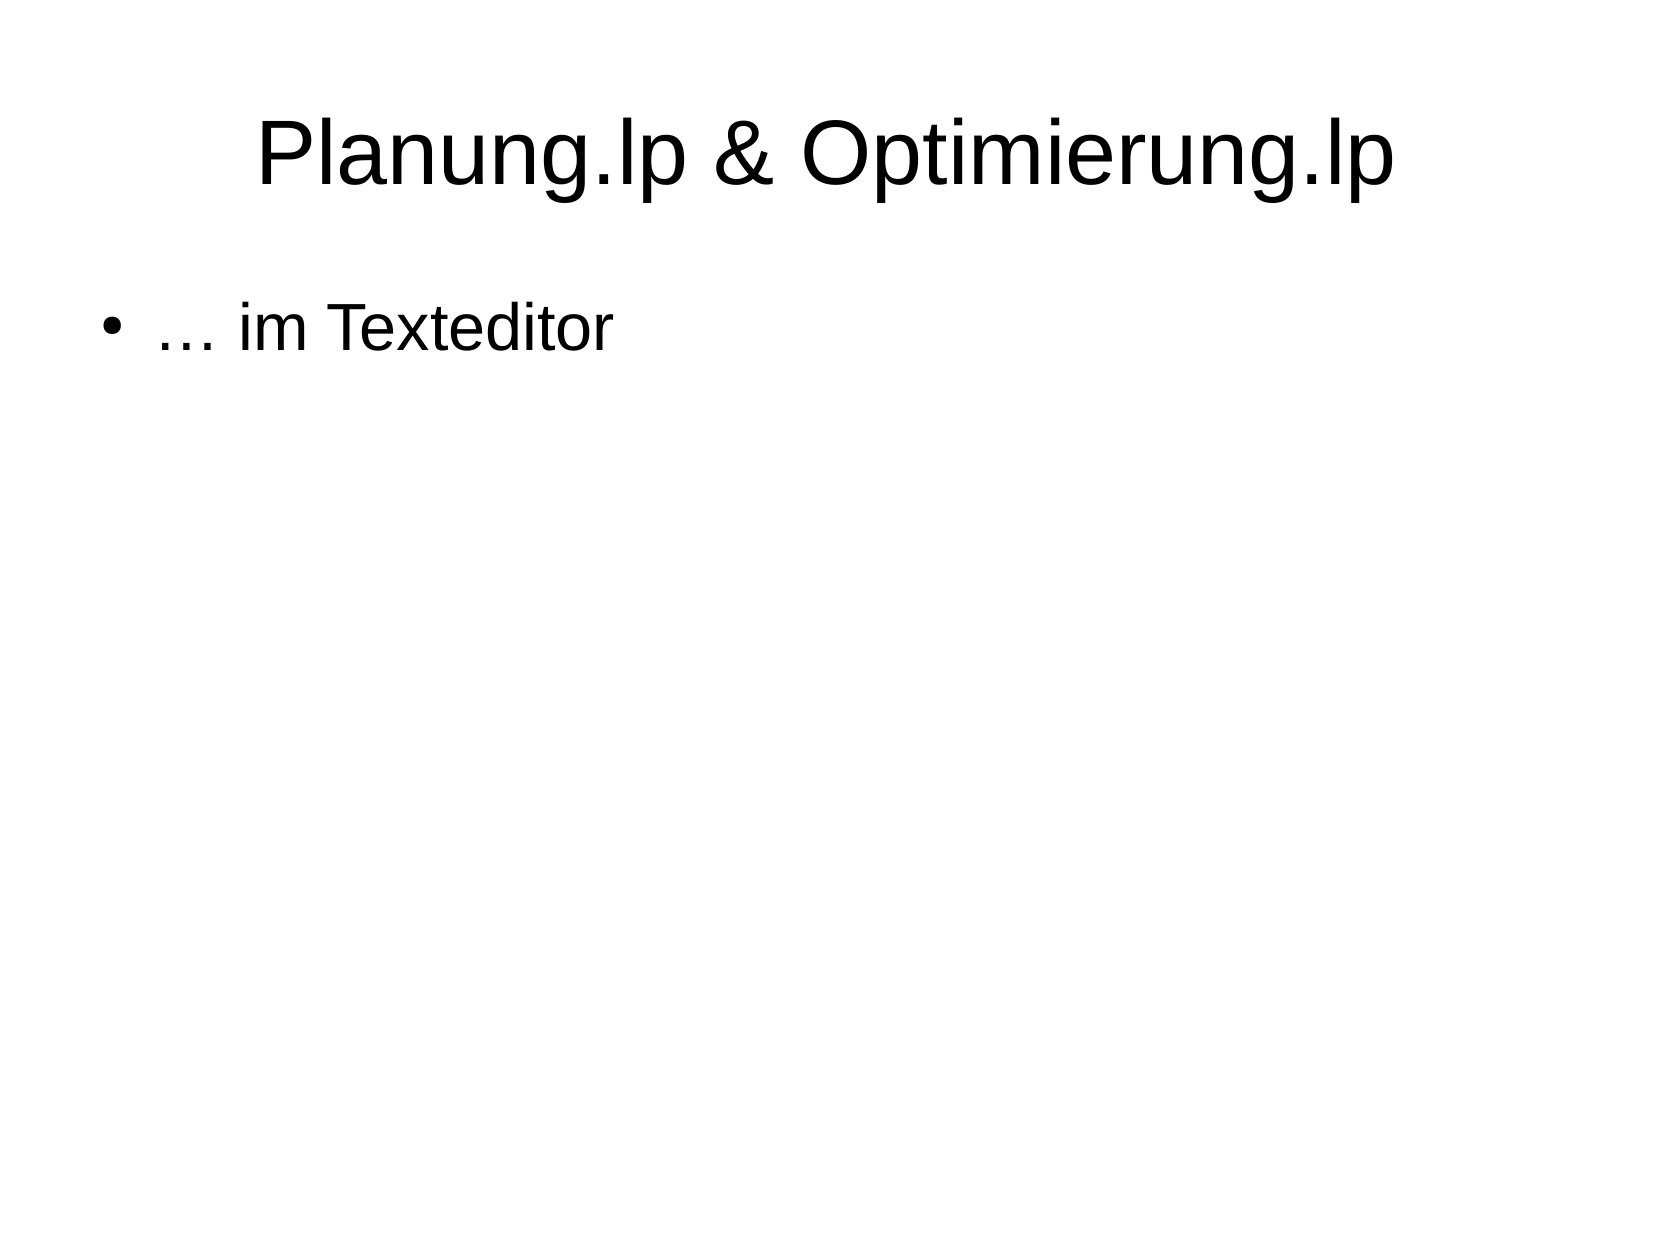

# Planung.lp & Optimierung.lp
… im Texteditor